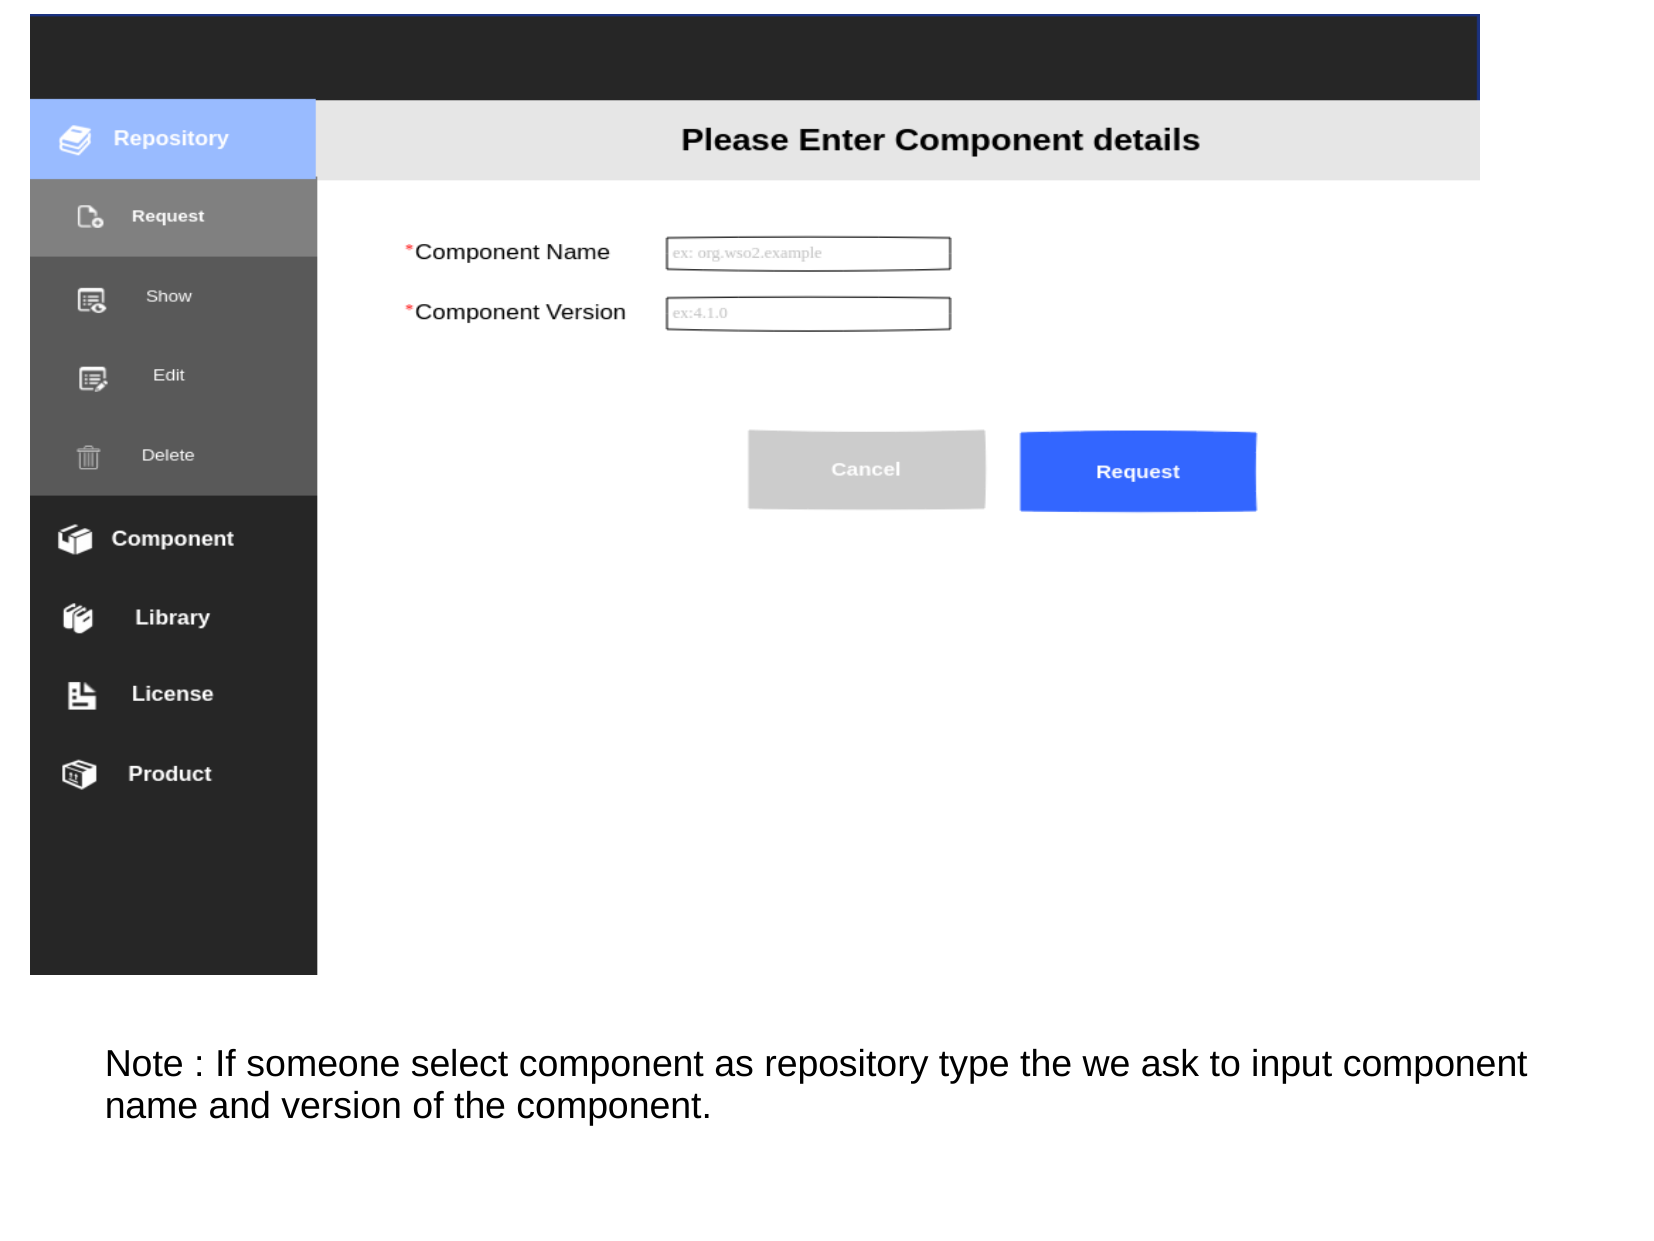

Note : If someone select component as repository type the we ask to input component name and version of the component.